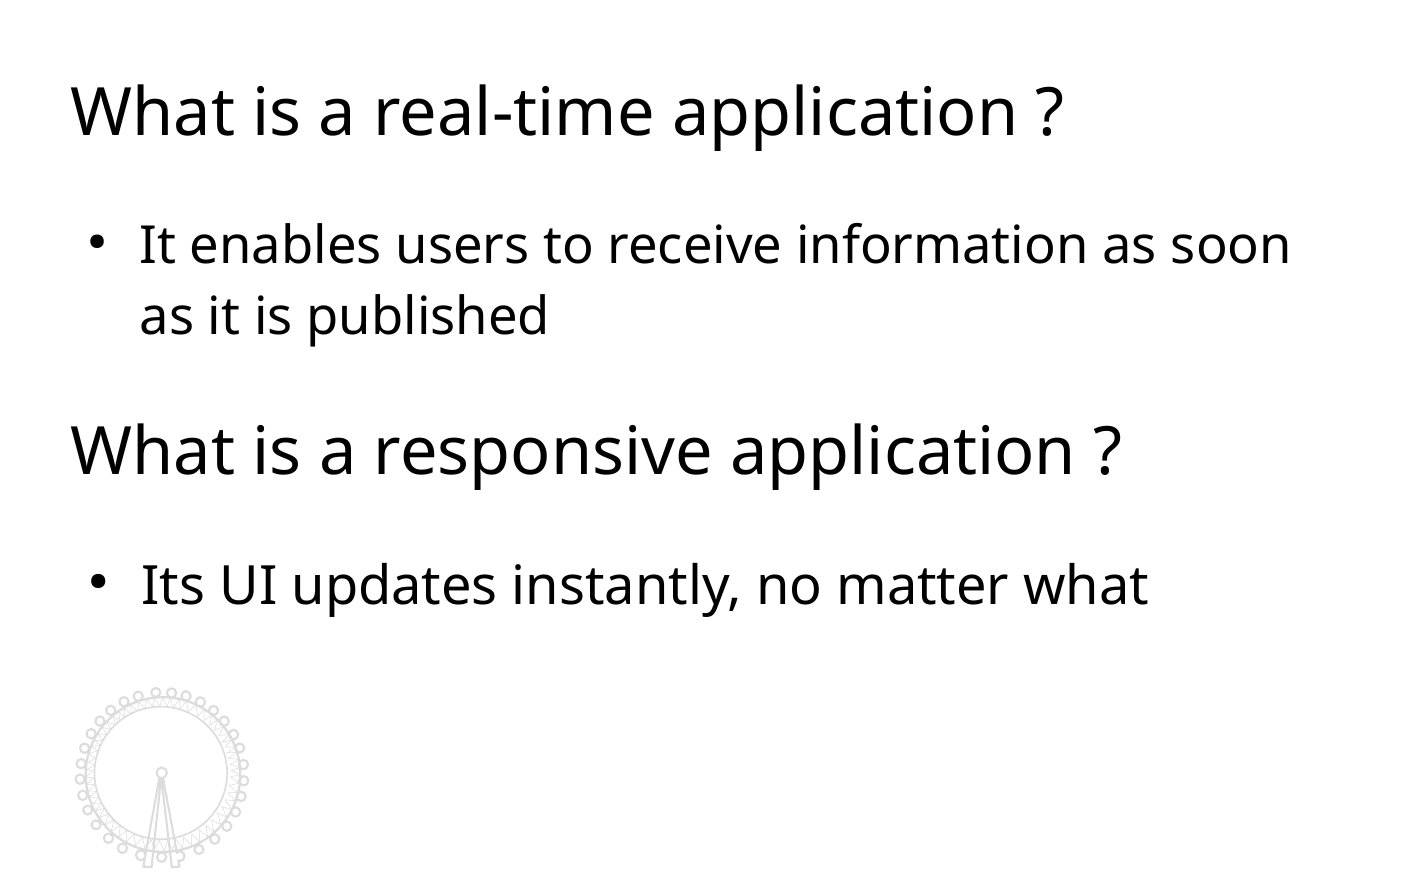

# What is a real-time application ?
It enables users to receive information as soon as it is published
What is a responsive application ?
Its UI updates instantly, no matter what